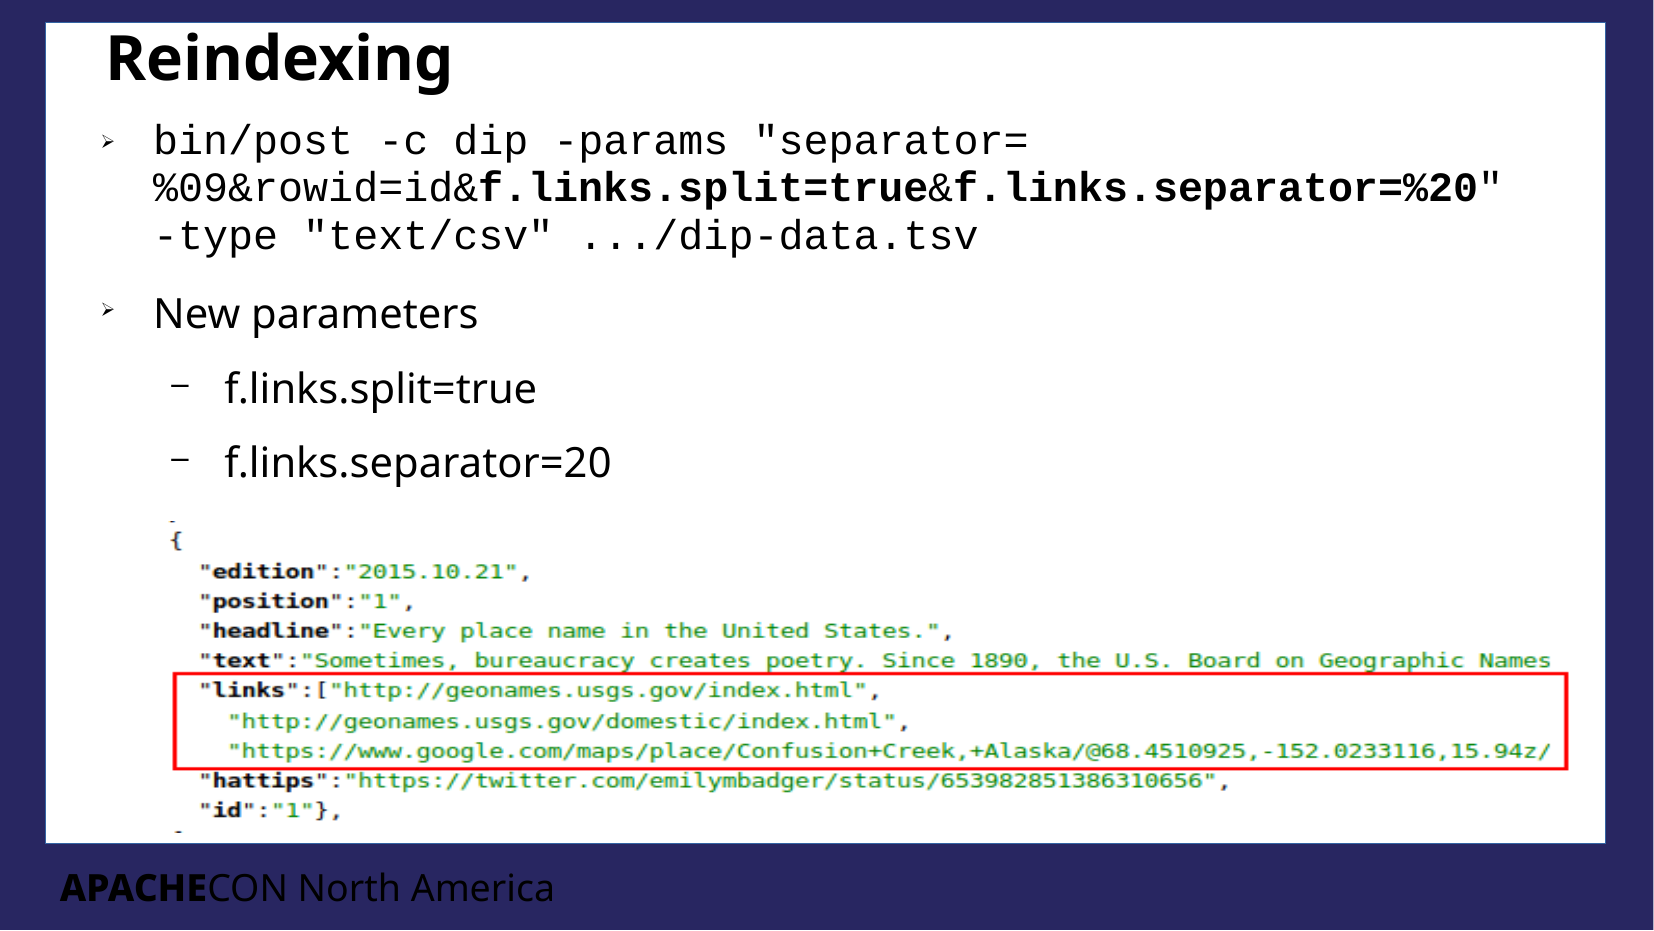

# Reindexing
bin/post -c dip -params "separator=%09&rowid=id&f.links.split=true&f.links.separator=%20"
-type "text/csv" .../dip-data.tsv
New parameters
f.links.split=true
f.links.separator=20